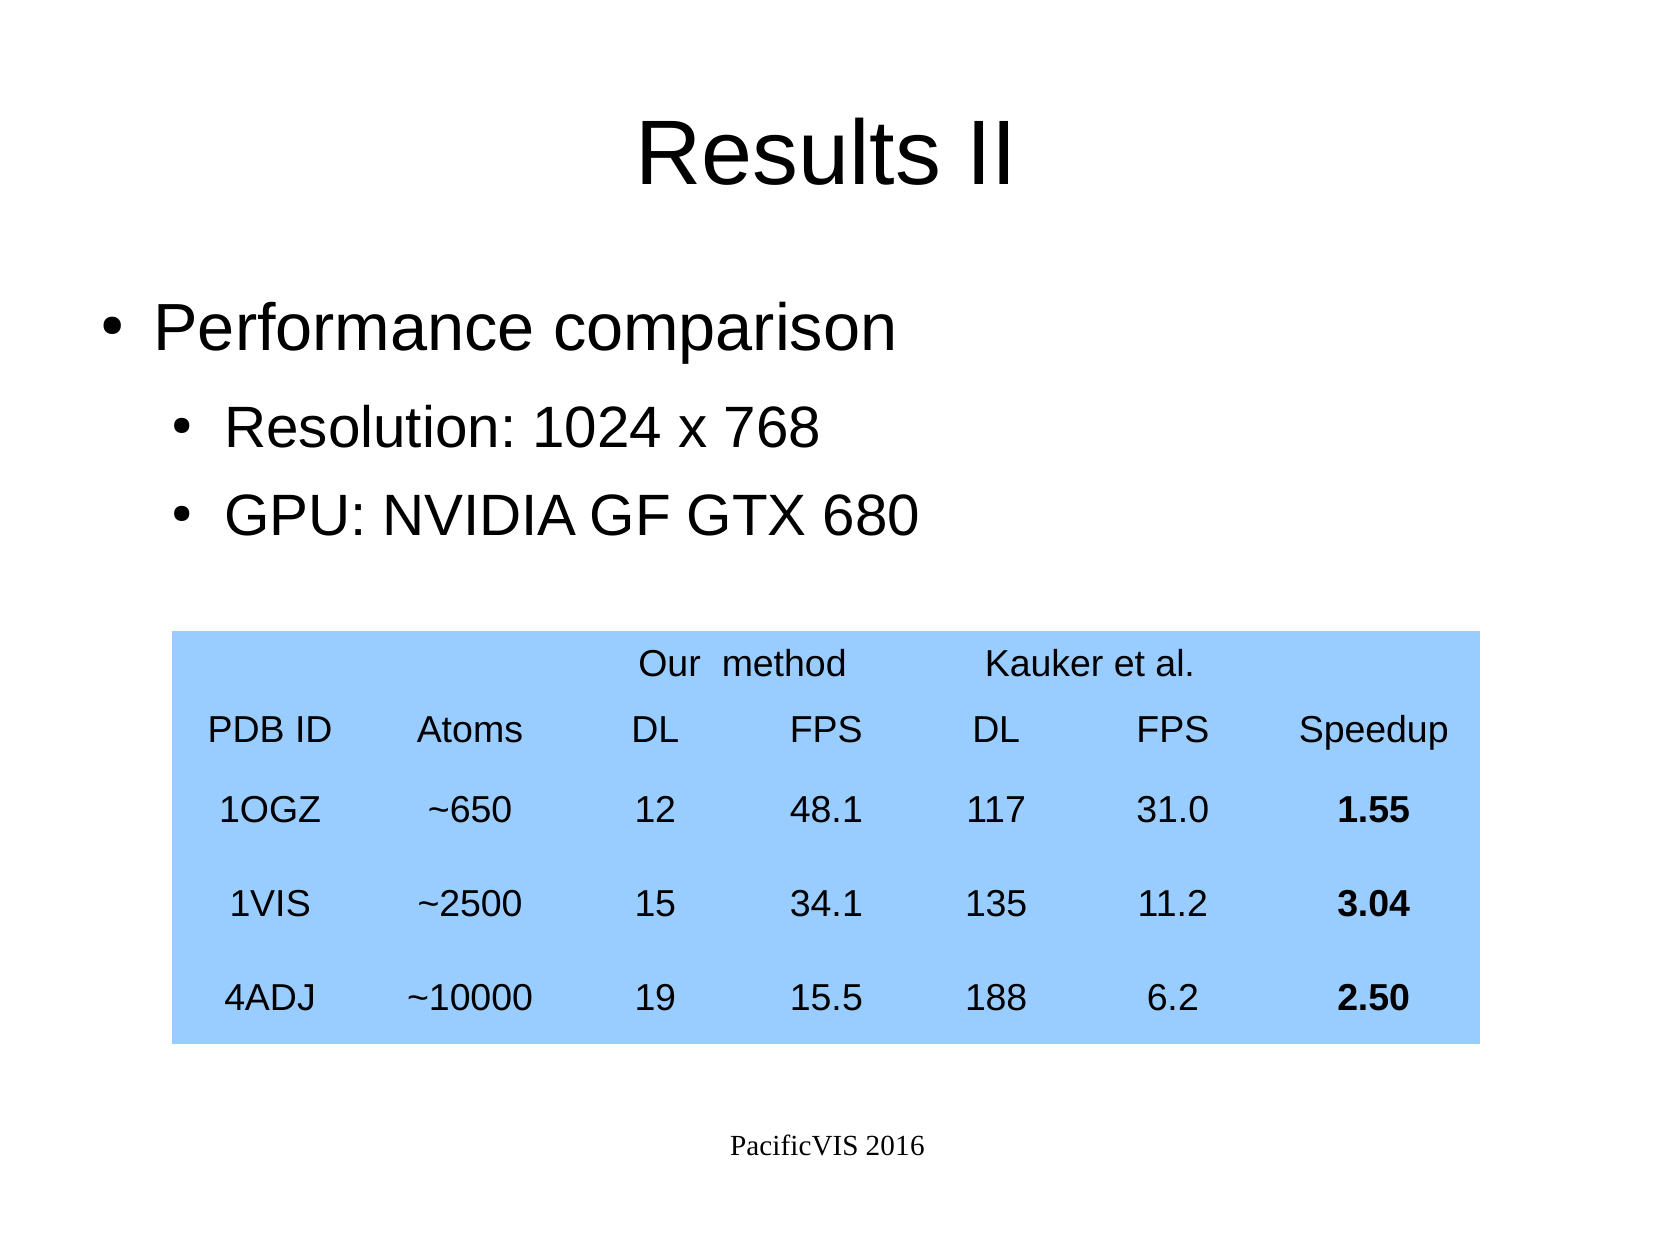

# Results II
Performance comparison
Resolution: 1024 x 768
GPU: NVIDIA GF GTX 680
| | | Our method | | Kauker et al. | | |
| --- | --- | --- | --- | --- | --- | --- |
| PDB ID | Atoms | DL | FPS | DL | FPS | Speedup |
| 1OGZ | ~650 | 12 | 48.1 | 117 | 31.0 | 1.55 |
| 1VIS | ~2500 | 15 | 34.1 | 135 | 11.2 | 3.04 |
| 4ADJ | ~10000 | 19 | 15.5 | 188 | 6.2 | 2.50 |
PacificVIS 2016